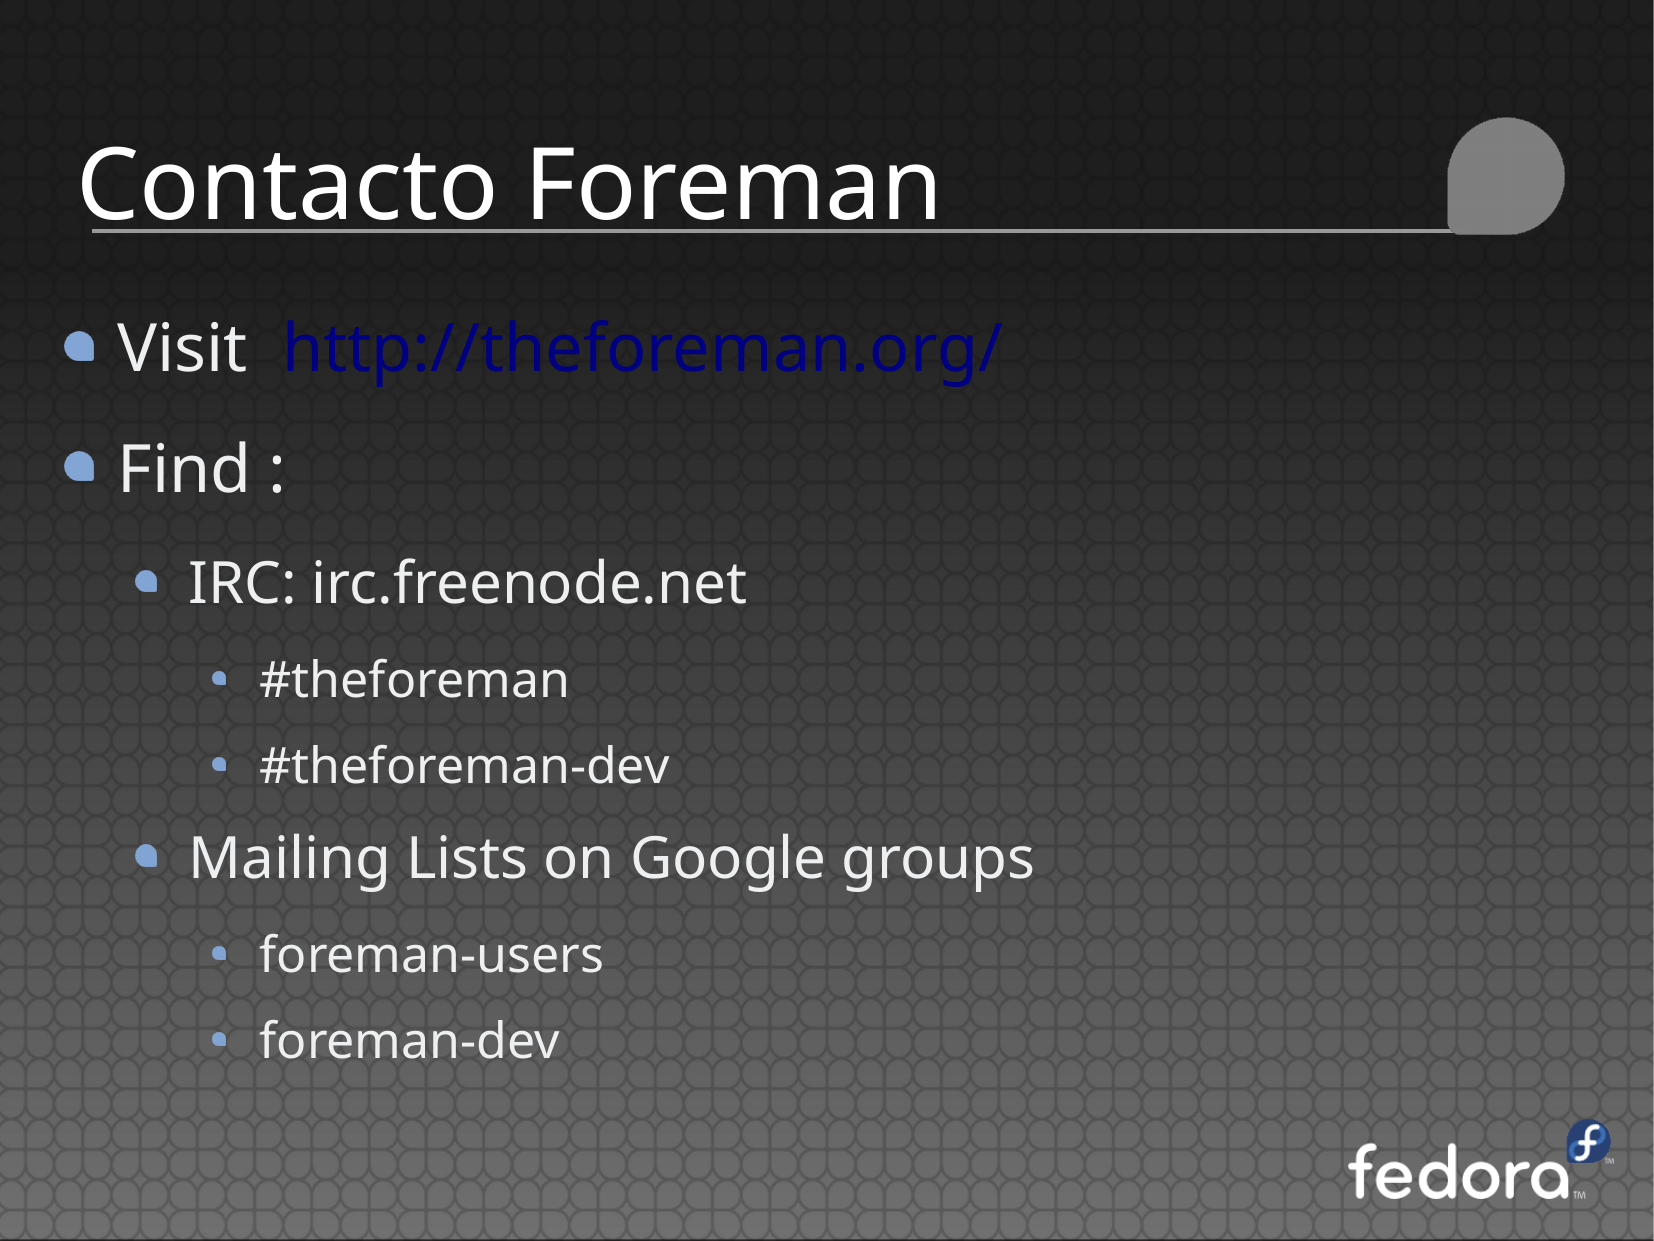

# Contacto Foreman
Visit http://theforeman.org/
Find :
IRC: irc.freenode.net
#theforeman
#theforeman-dev
Mailing Lists on Google groups
foreman-users
foreman-dev